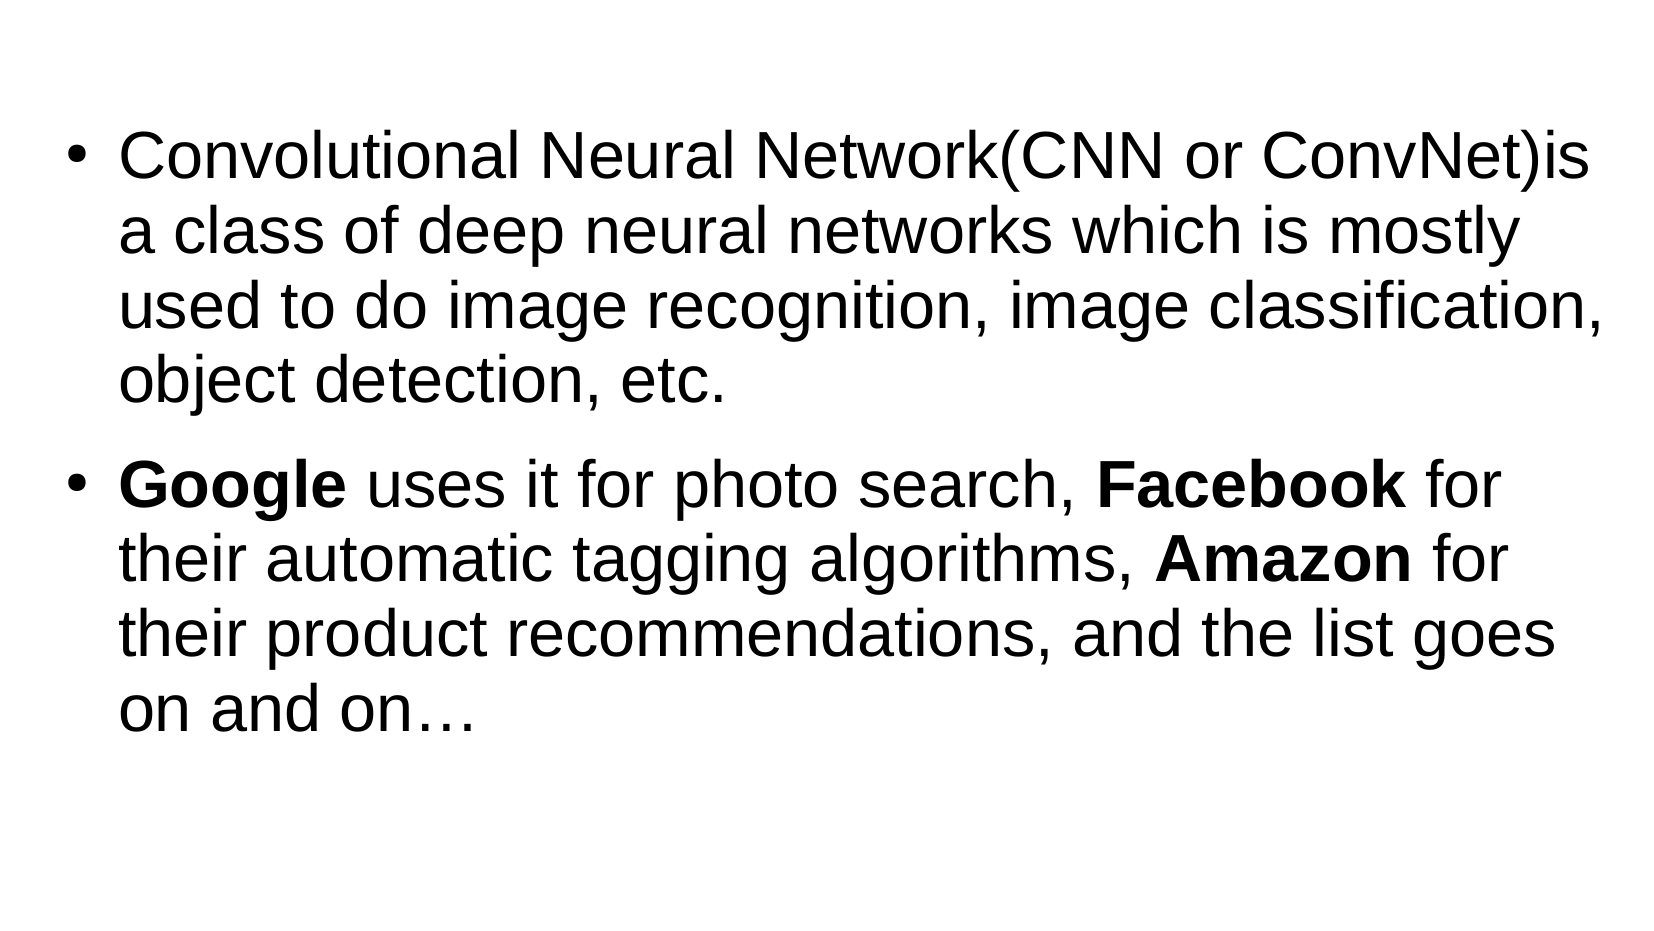

# Convolutional Neural Network(CNN or ConvNet)is a class of deep neural networks which is mostly used to do image recognition, image classification, object detection, etc.
Google uses it for photo search, Facebook for their automatic tagging algorithms, Amazon for their product recommendations, and the list goes on and on…